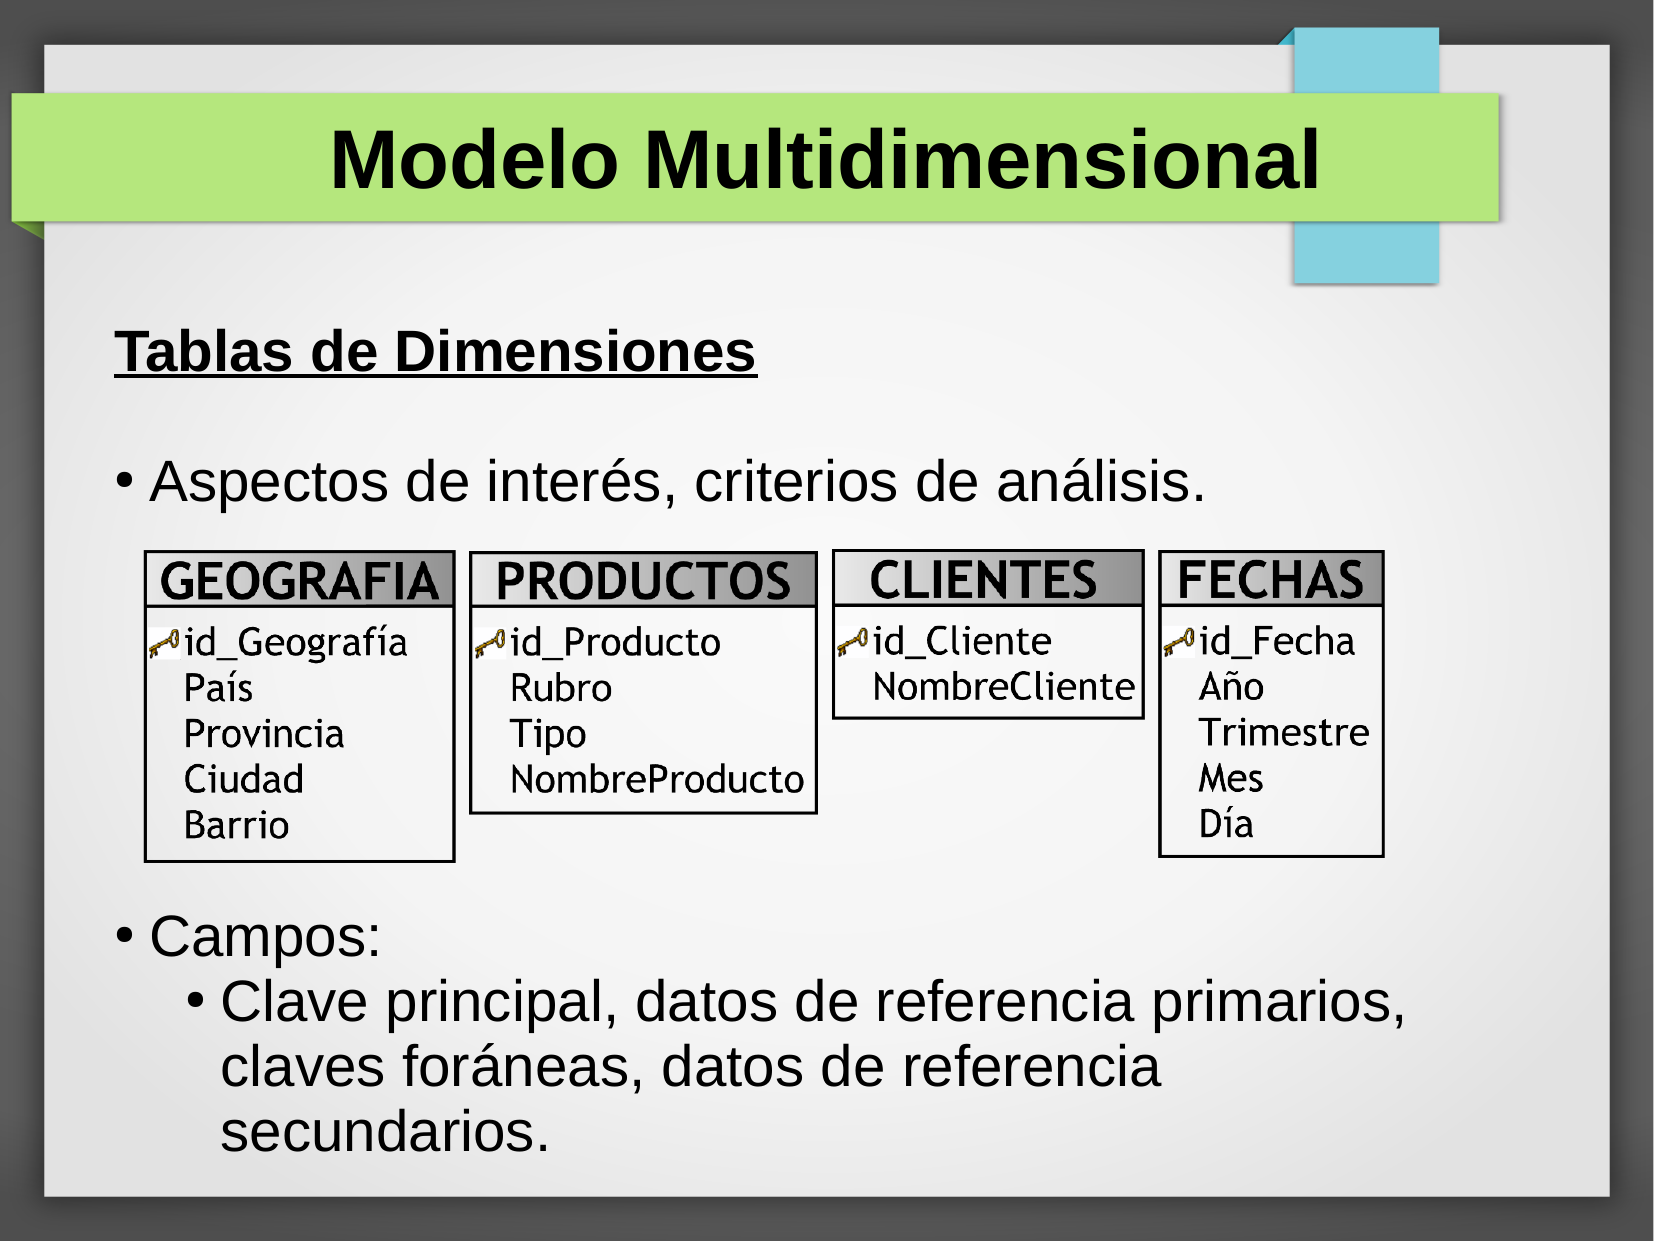

# Modelo Multidimensional
Tablas de Dimensiones
Aspectos de interés, criterios de análisis.
Campos:
Clave principal, datos de referencia primarios, claves foráneas, datos de referencia secundarios.